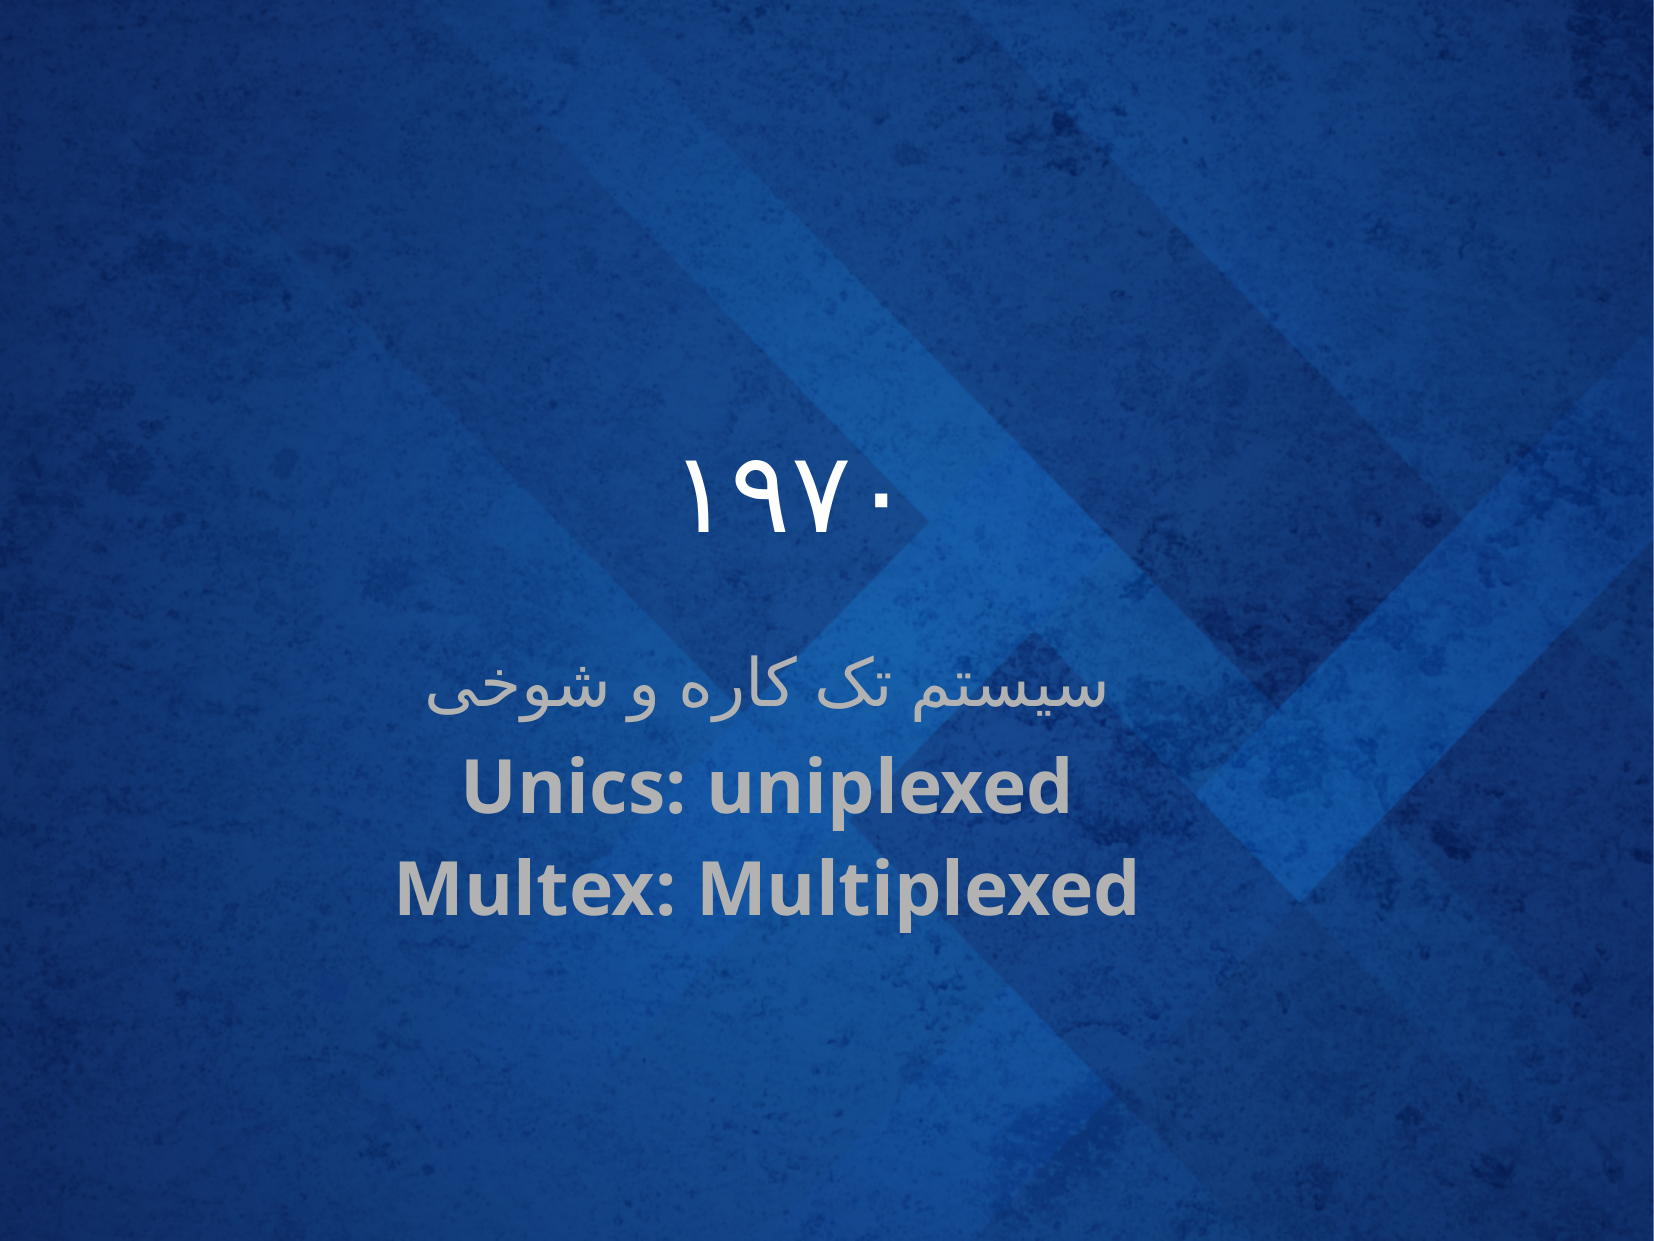

# ۱۹۷۰
سیستم تک کاره و شوخی
Unics: uniplexed
Multex: Multiplexed